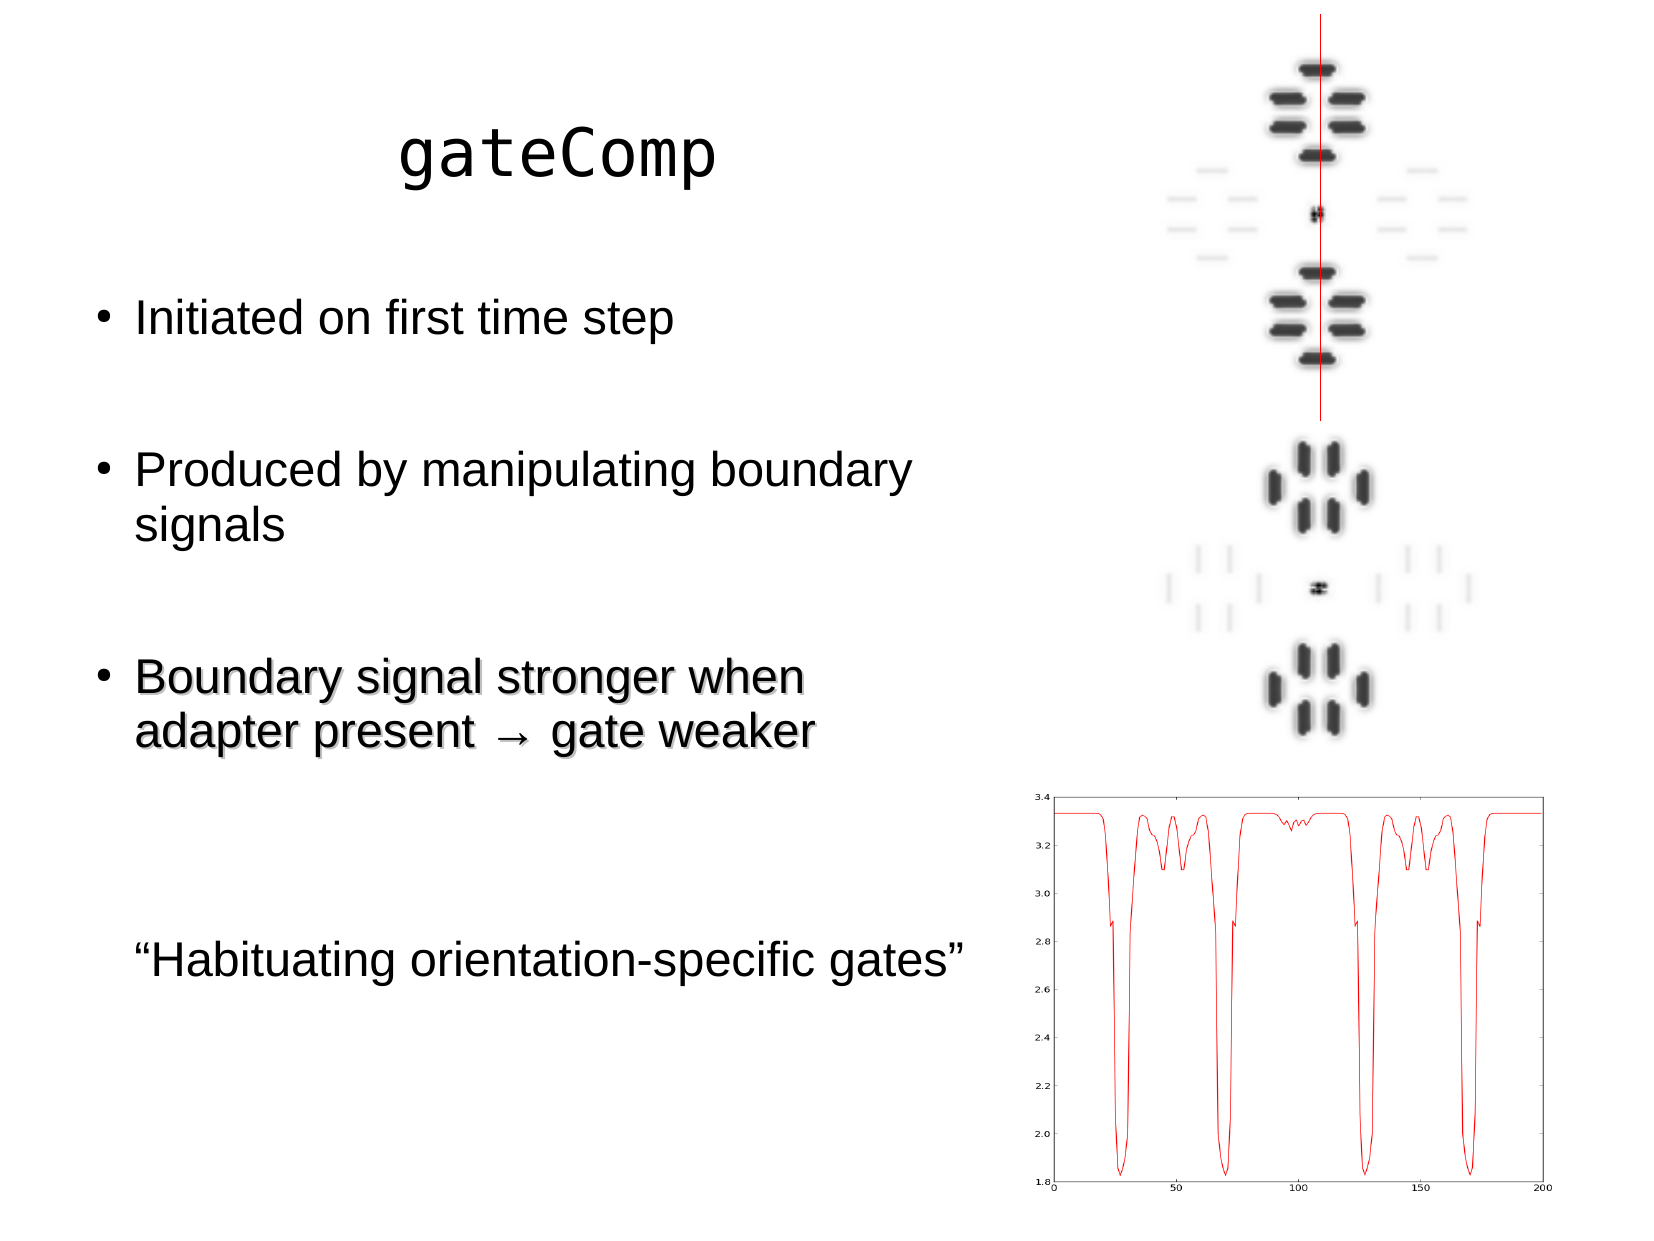

# gateComp
Initiated on first time step
Produced by manipulating boundary signals
Boundary signal stronger when adapter present → gate weaker
“Habituating orientation-specific gates”